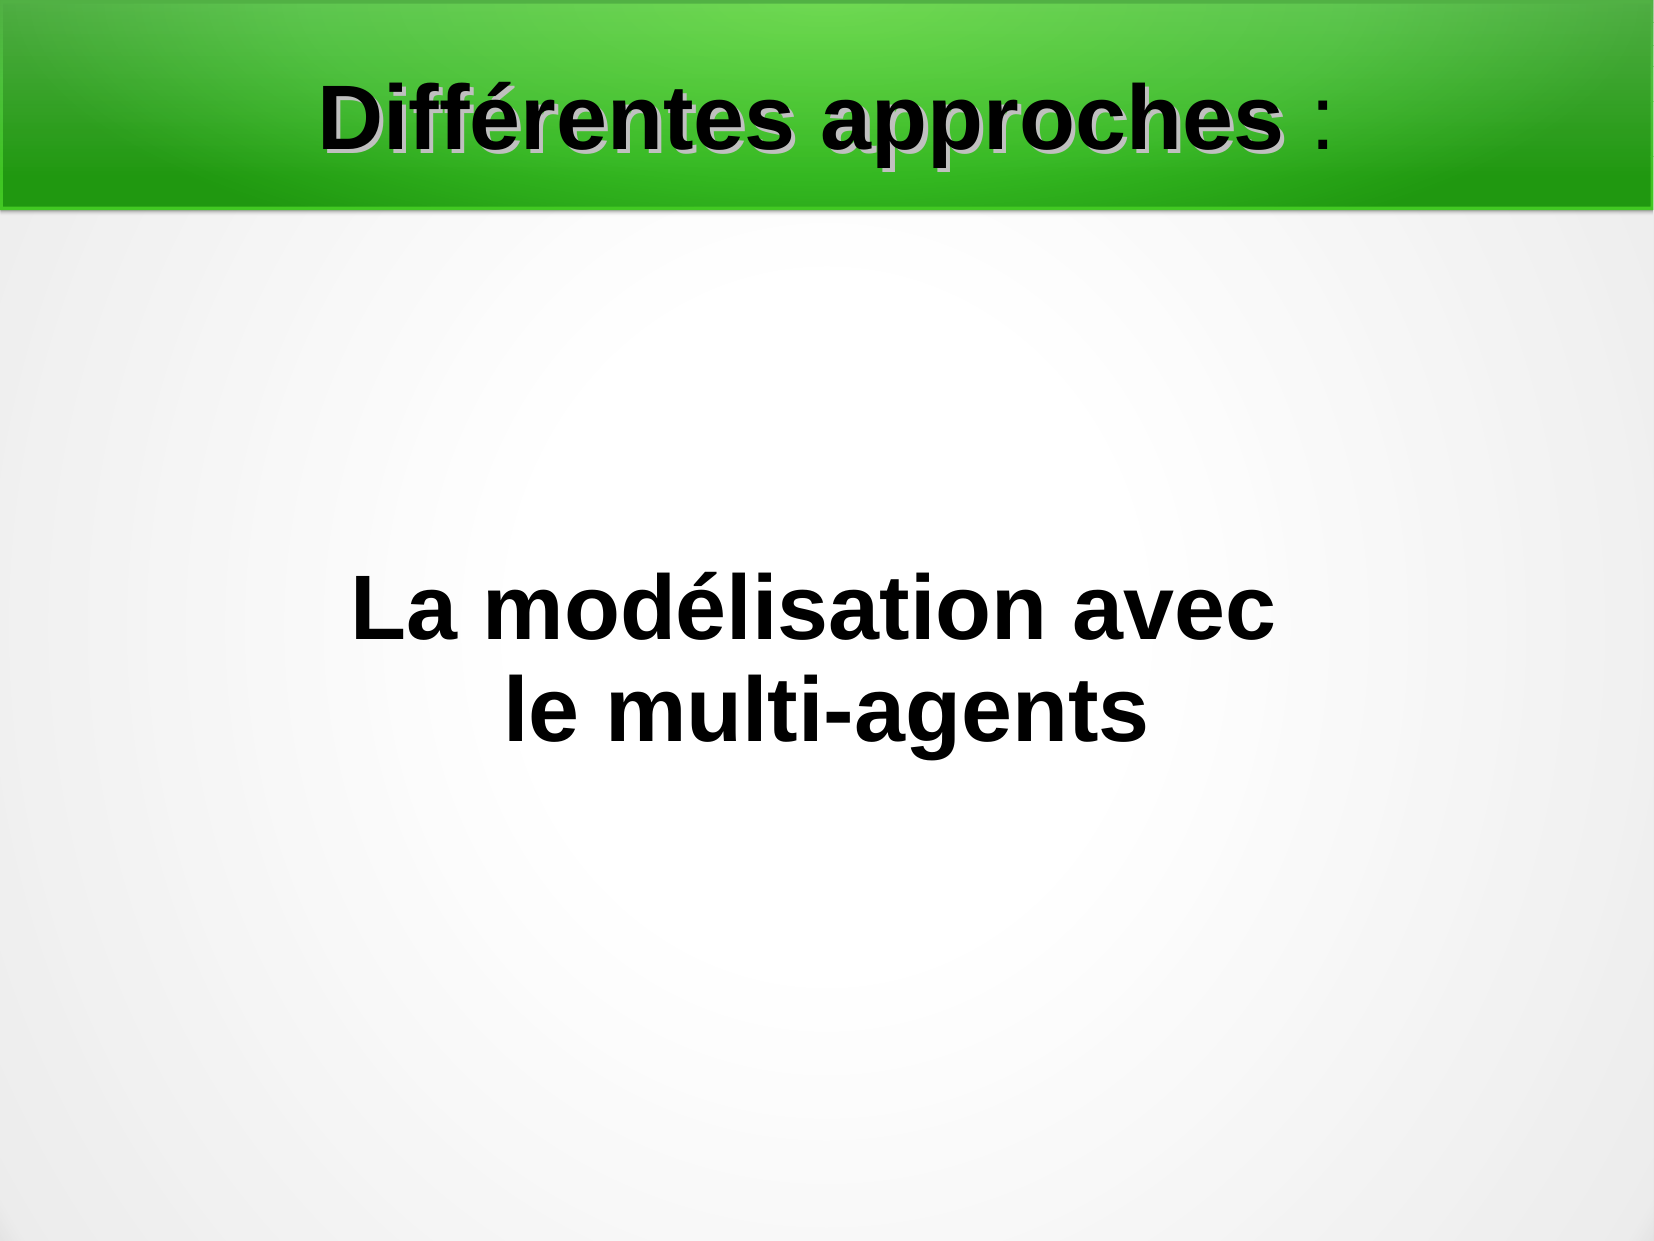

# Différentes approches :
La modélisation avec
le multi-agents